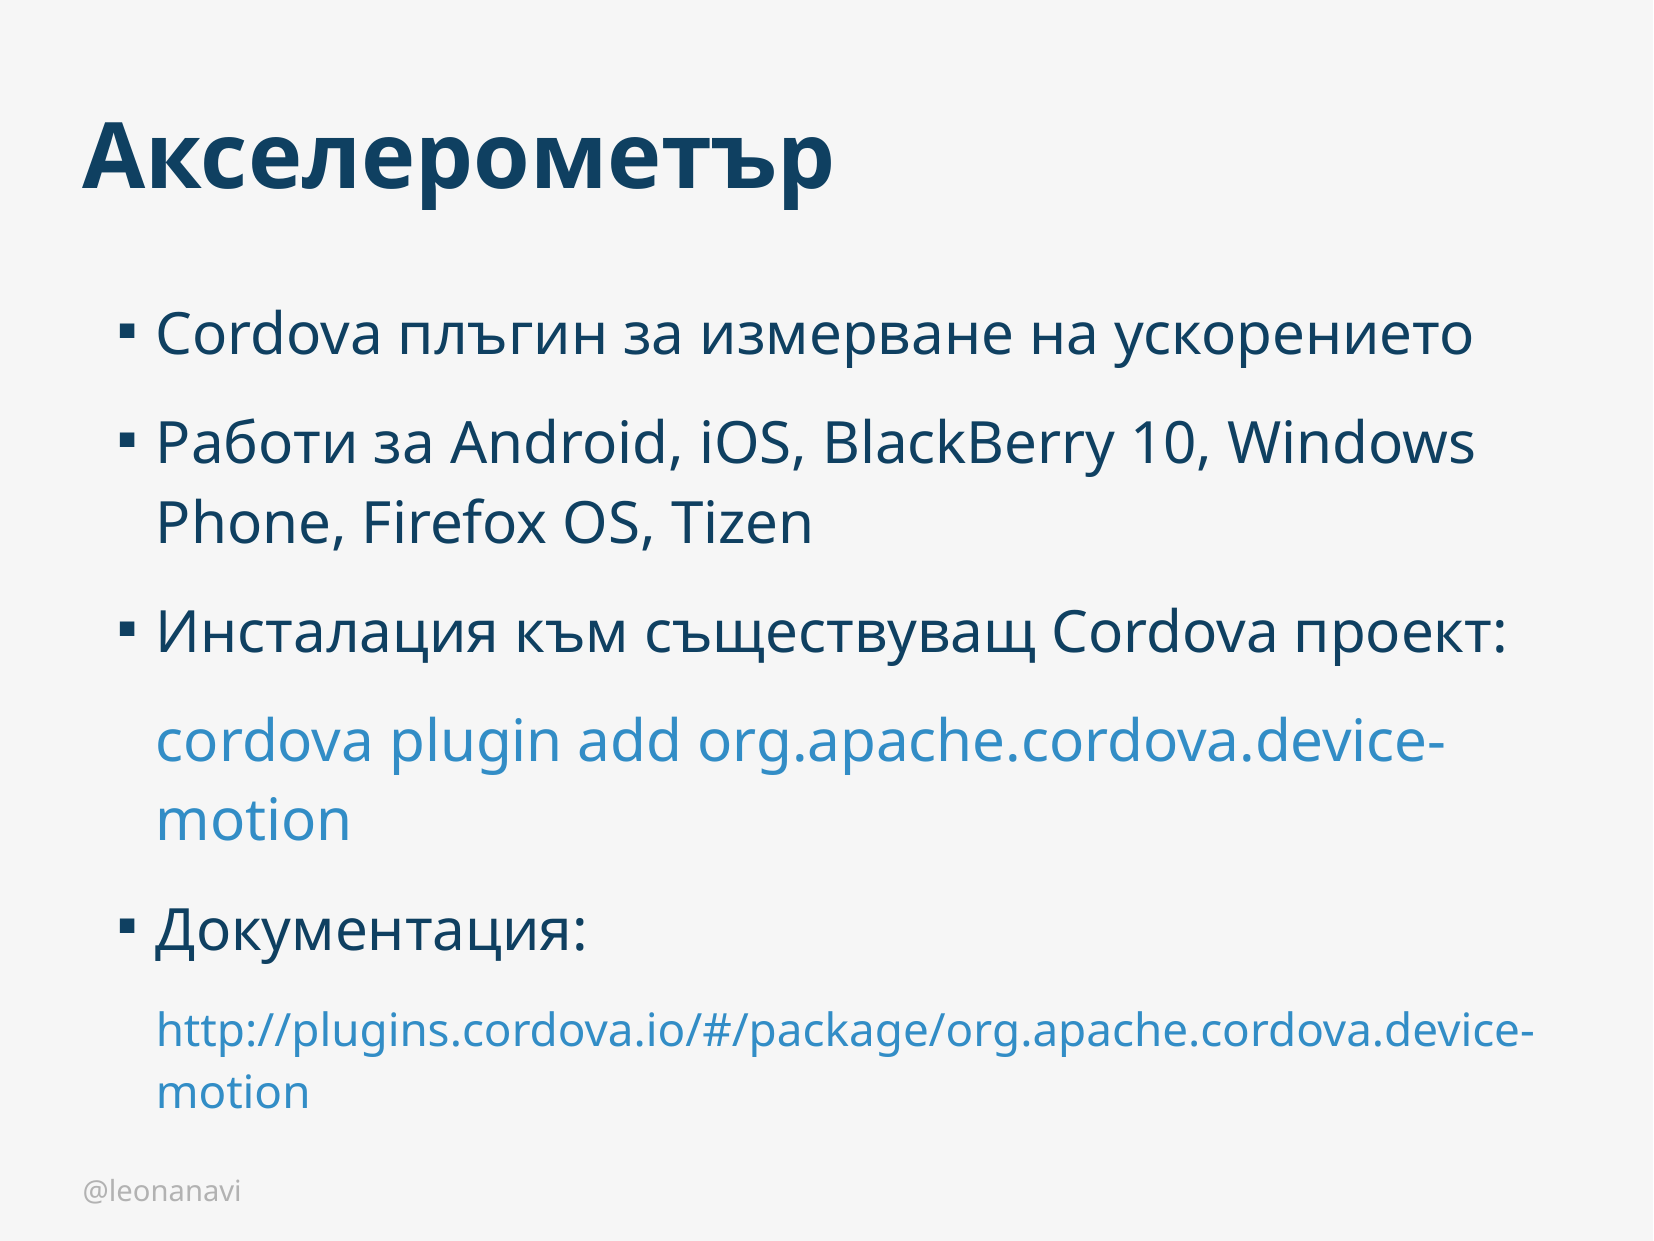

# Акселерометър
Cordova плъгин за измерване на ускорението
Работи за Android, iOS, BlackBerry 10, Windows Phone, Firefox OS, Tizen
Инсталация към съществуващ Cordova проект:
cordova plugin add org.apache.cordova.device-motion
Документация:
http://plugins.cordova.io/#/package/org.apache.cordova.device-motion